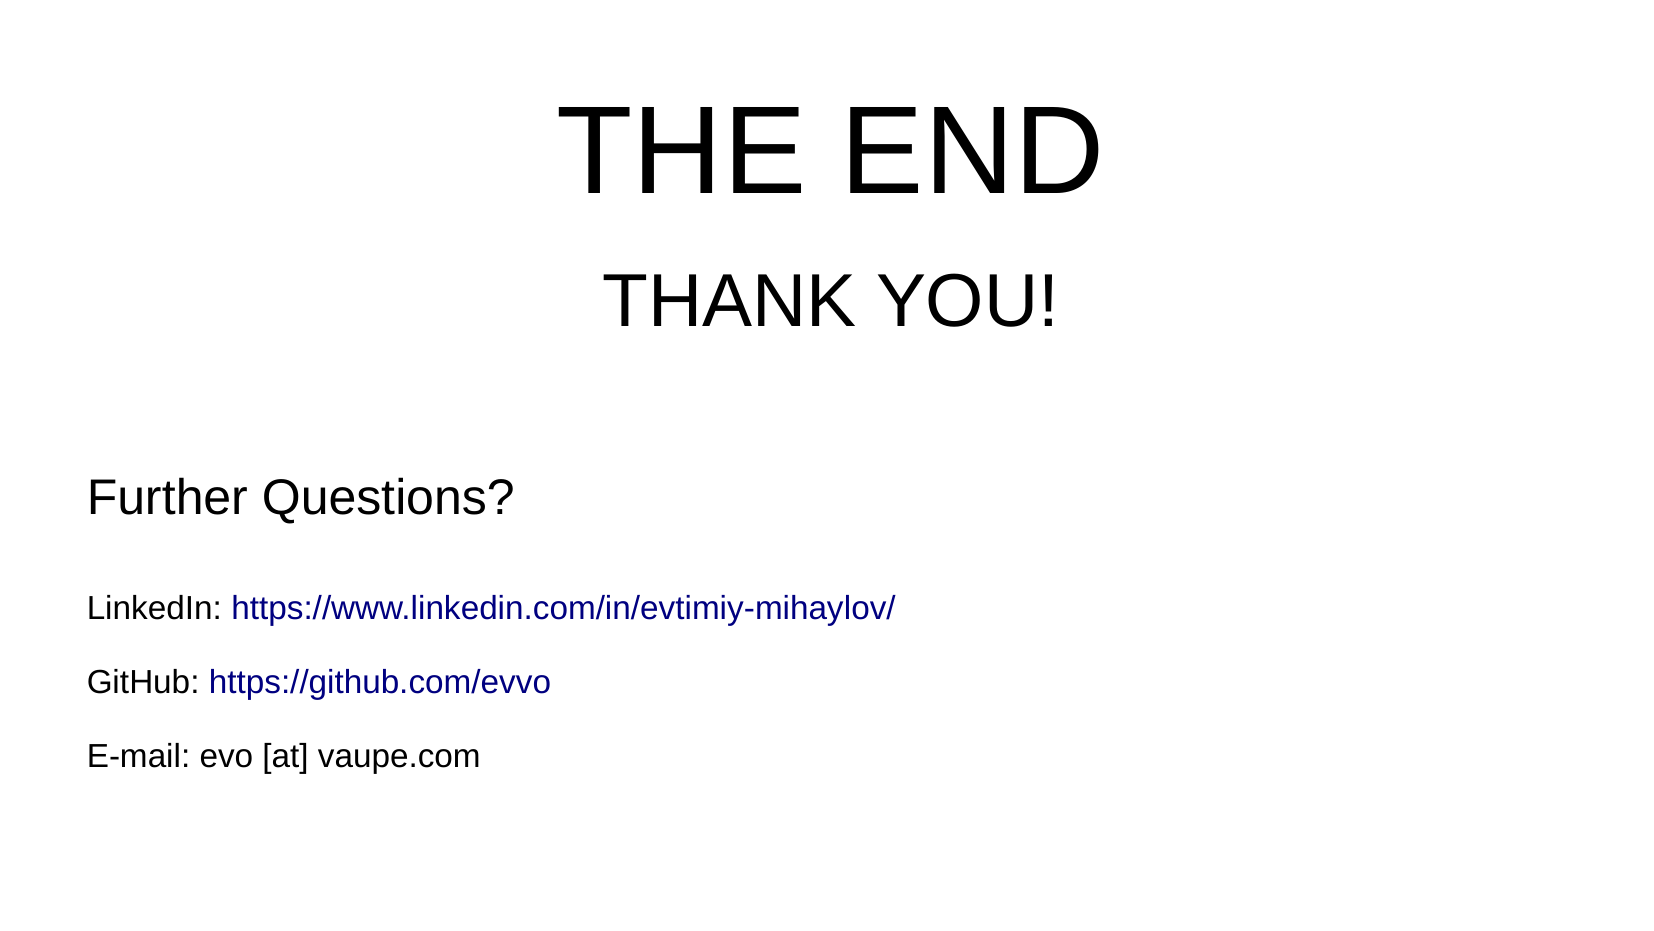

# THE END
THANK YOU!
Further Questions?
LinkedIn: https://www.linkedin.com/in/evtimiy-mihaylov/
GitHub: https://github.com/evvo
E-mail: evo [at] vaupe.com